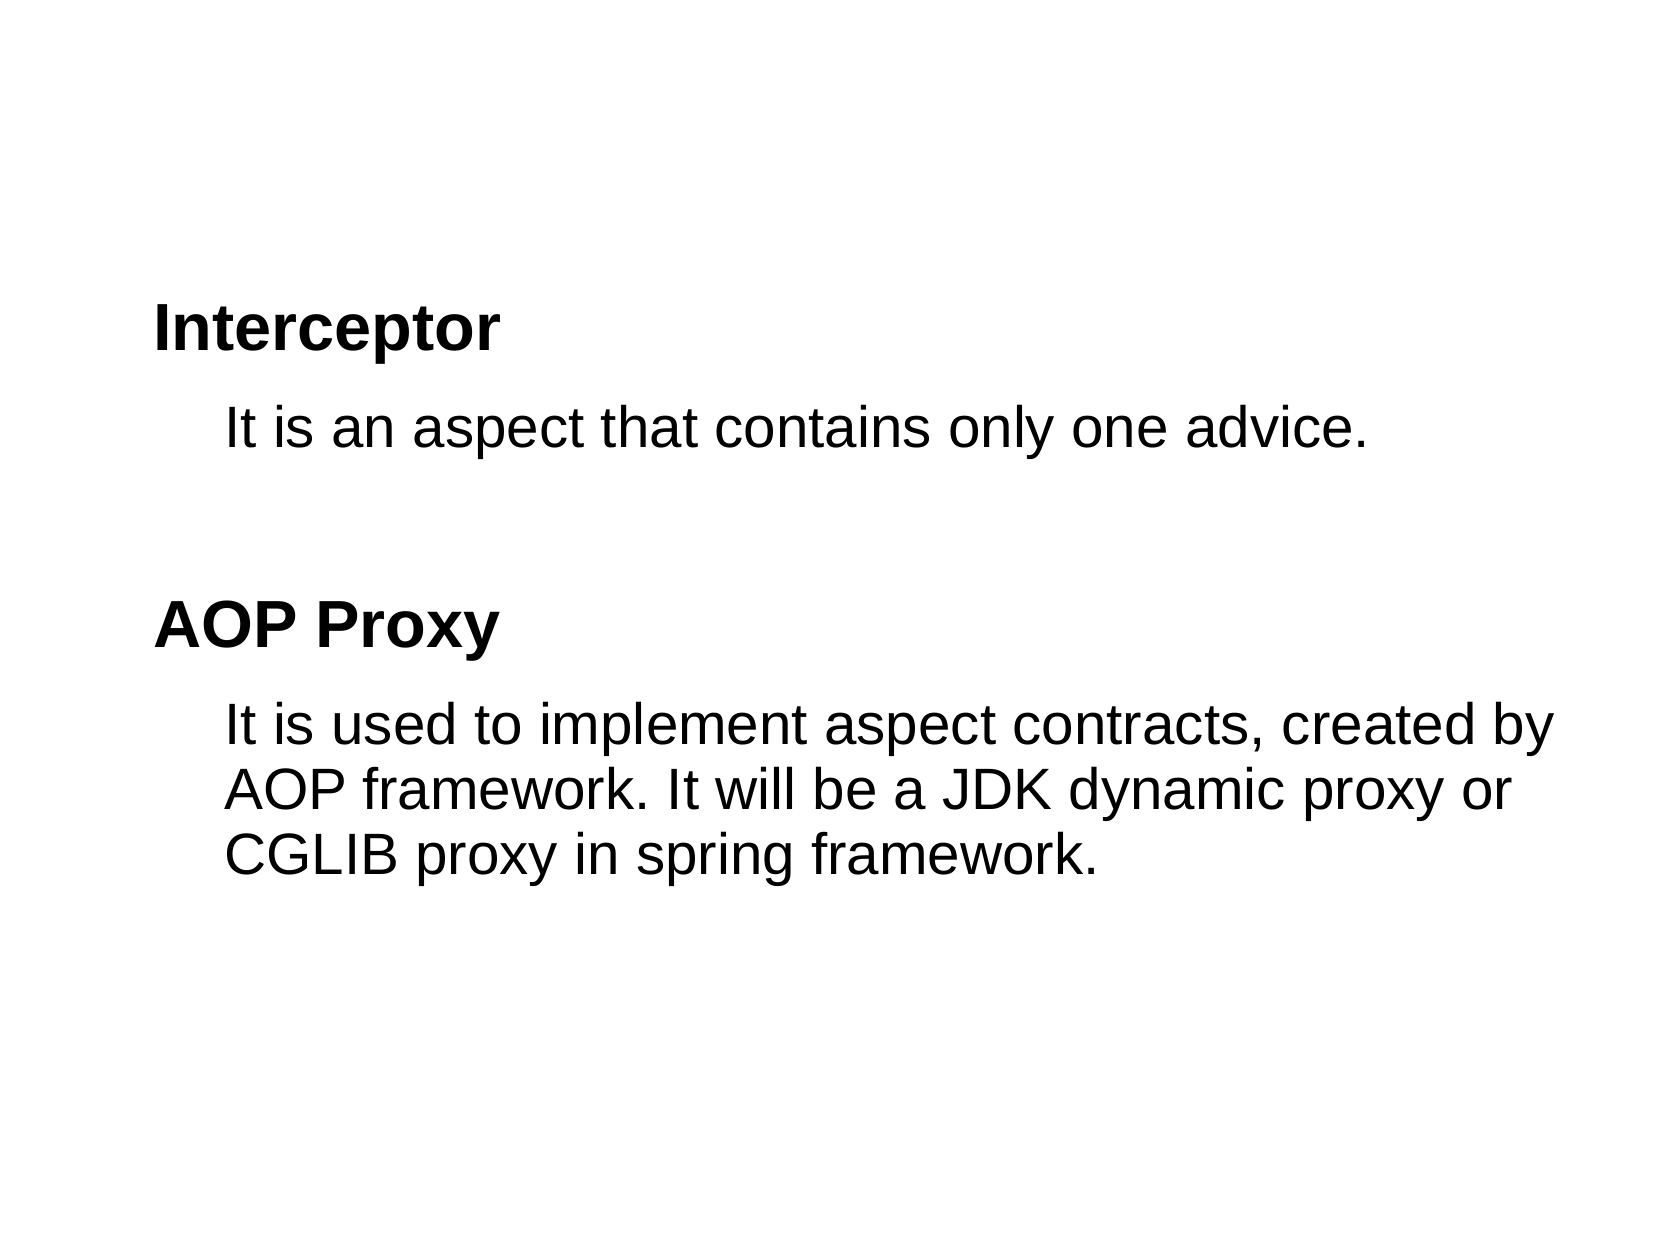

#
Interceptor
It is an aspect that contains only one advice.
AOP Proxy
It is used to implement aspect contracts, created by AOP framework. It will be a JDK dynamic proxy or CGLIB proxy in spring framework.